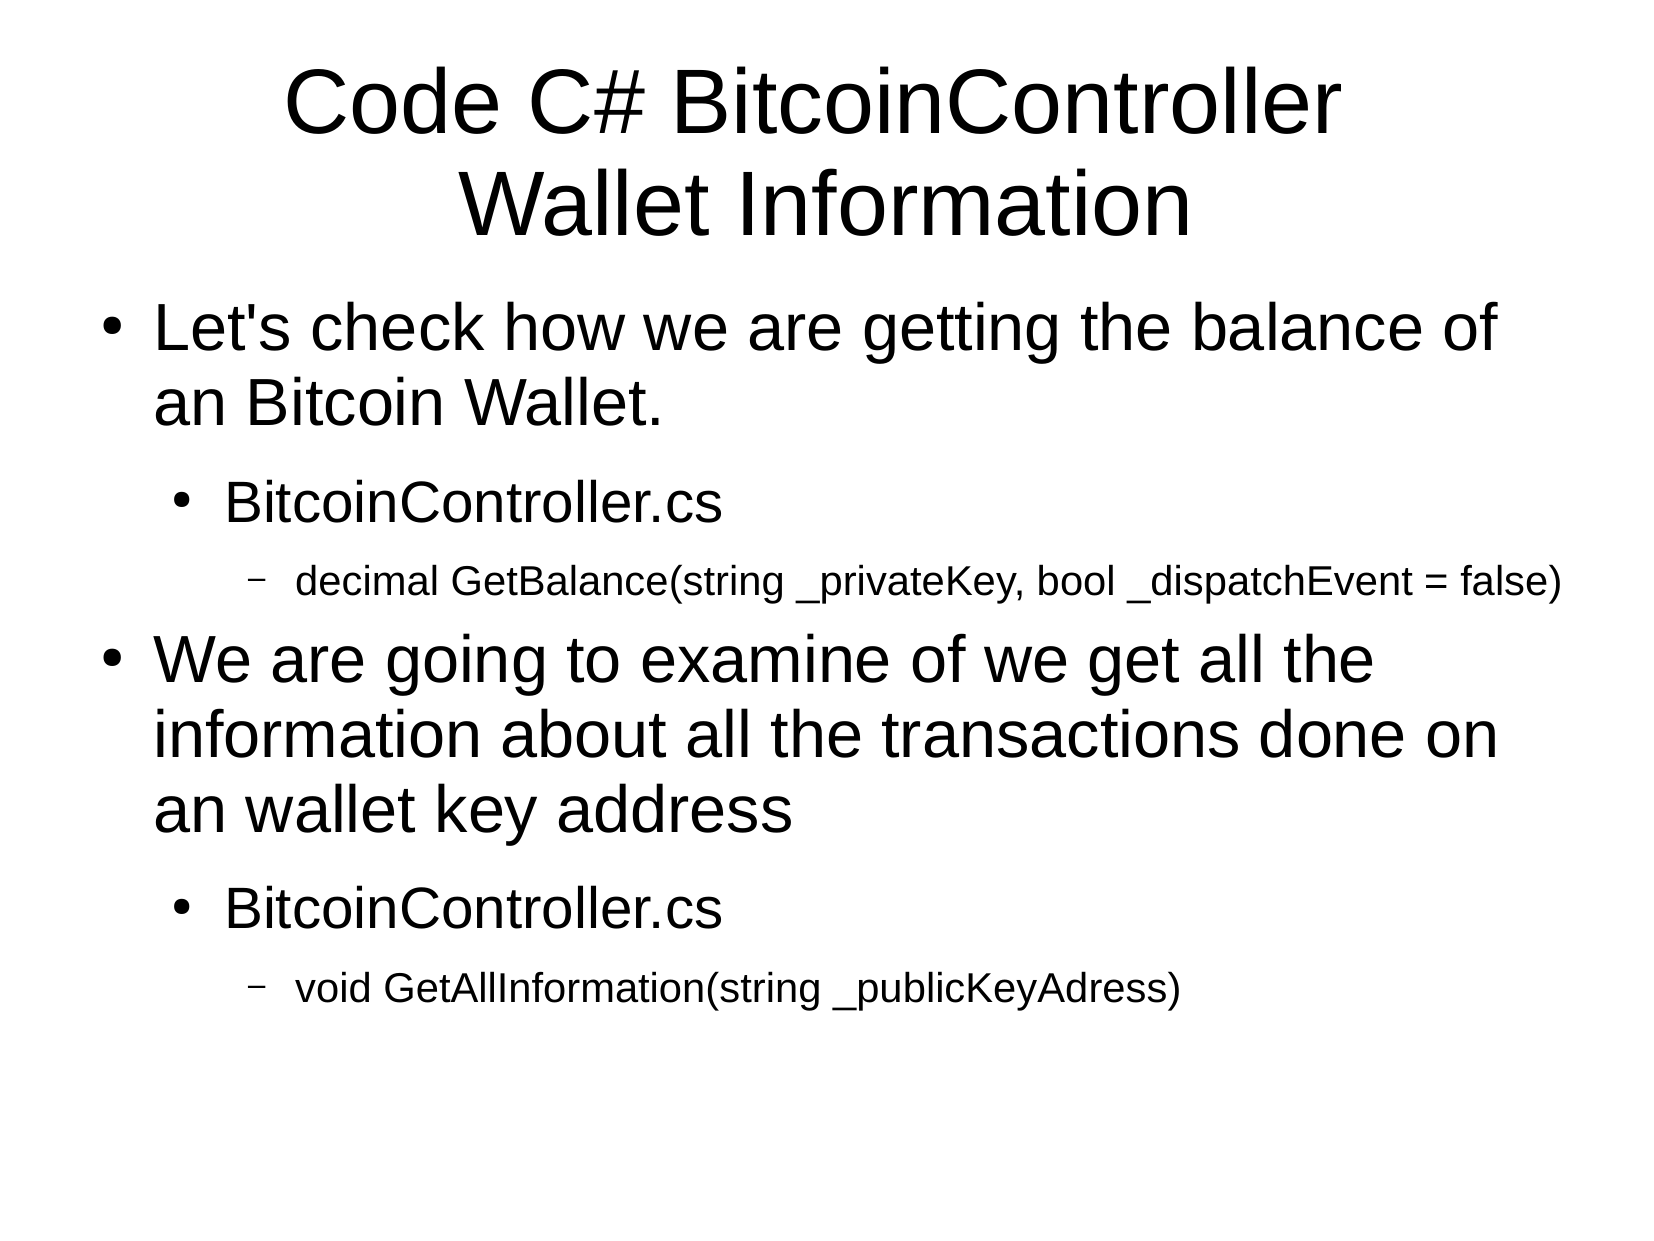

# Code C# BitcoinController Wallet Information
Let's check how we are getting the balance of an Bitcoin Wallet.
BitcoinController.cs
decimal GetBalance(string _privateKey, bool _dispatchEvent = false)
We are going to examine of we get all the information about all the transactions done on an wallet key address
BitcoinController.cs
void GetAllInformation(string _publicKeyAdress)